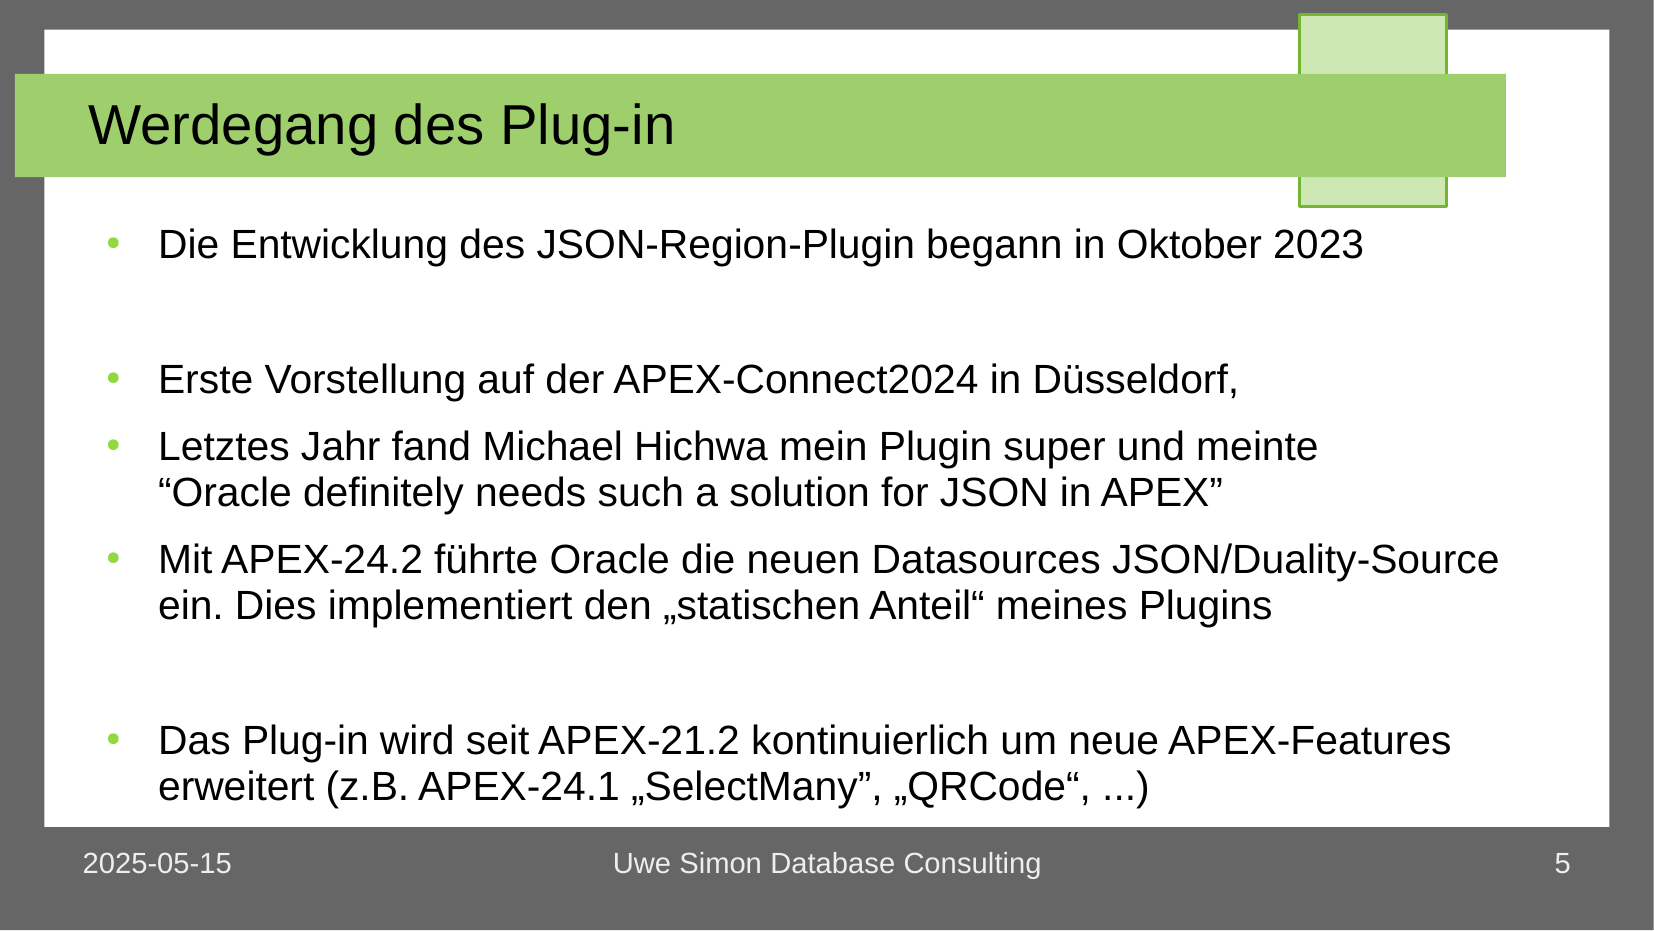

# Werdegang des Plug-in
Die Entwicklung des JSON-Region-Plugin begann in Oktober 2023
Erste Vorstellung auf der APEX-Connect2024 in Düsseldorf,
Letztes Jahr fand Michael Hichwa mein Plugin super und meinte
“Oracle definitely needs such a solution for JSON in APEX”
Mit APEX-24.2 führte Oracle die neuen Datasources JSON/Duality-Source ein. Dies implementiert den „statischen Anteil“ meines Plugins
Das Plug-in wird seit APEX-21.2 kontinuierlich um neue APEX-Features erweitert (z.B. APEX-24.1 „SelectMany”, „QRCode“, ...)
2024-04-24
Uwe Simon Database Consulting
5